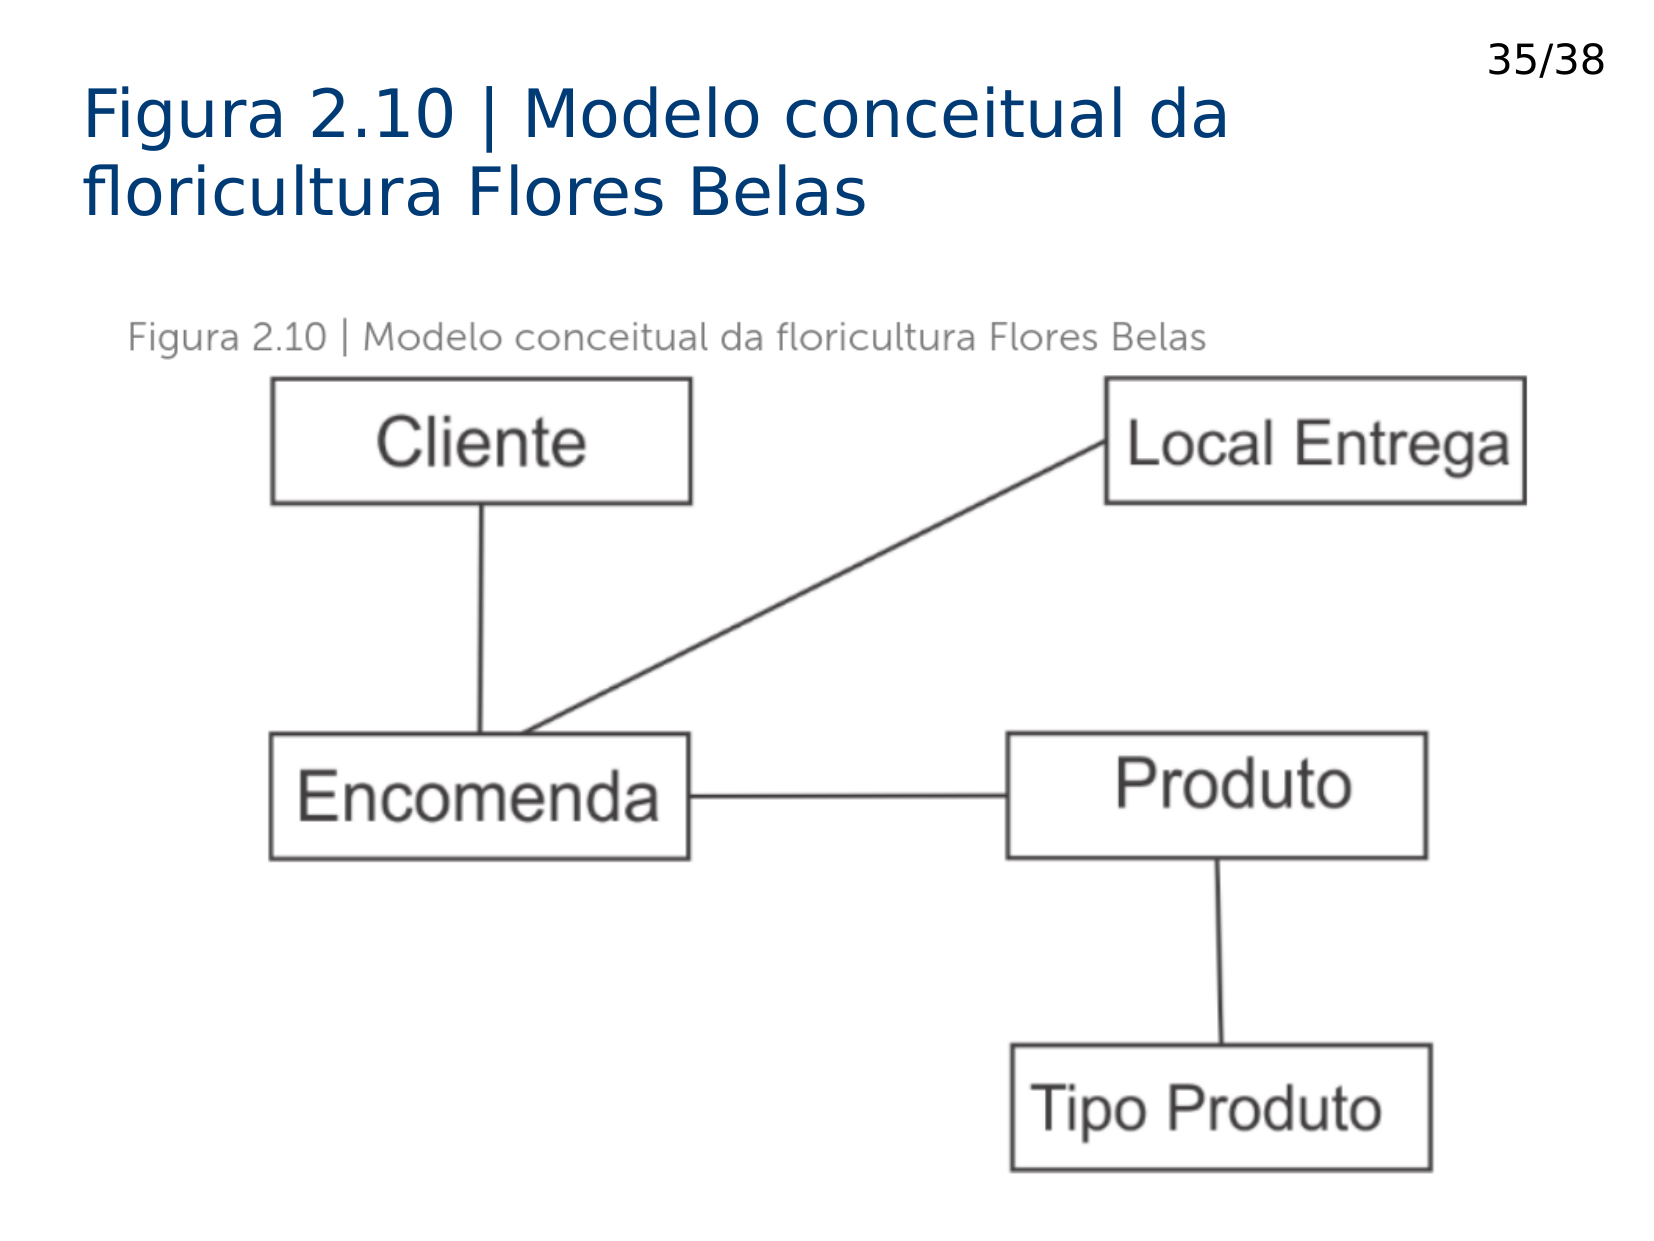

35
# Figura 2.10 | Modelo conceitual da floricultura Flores Belas